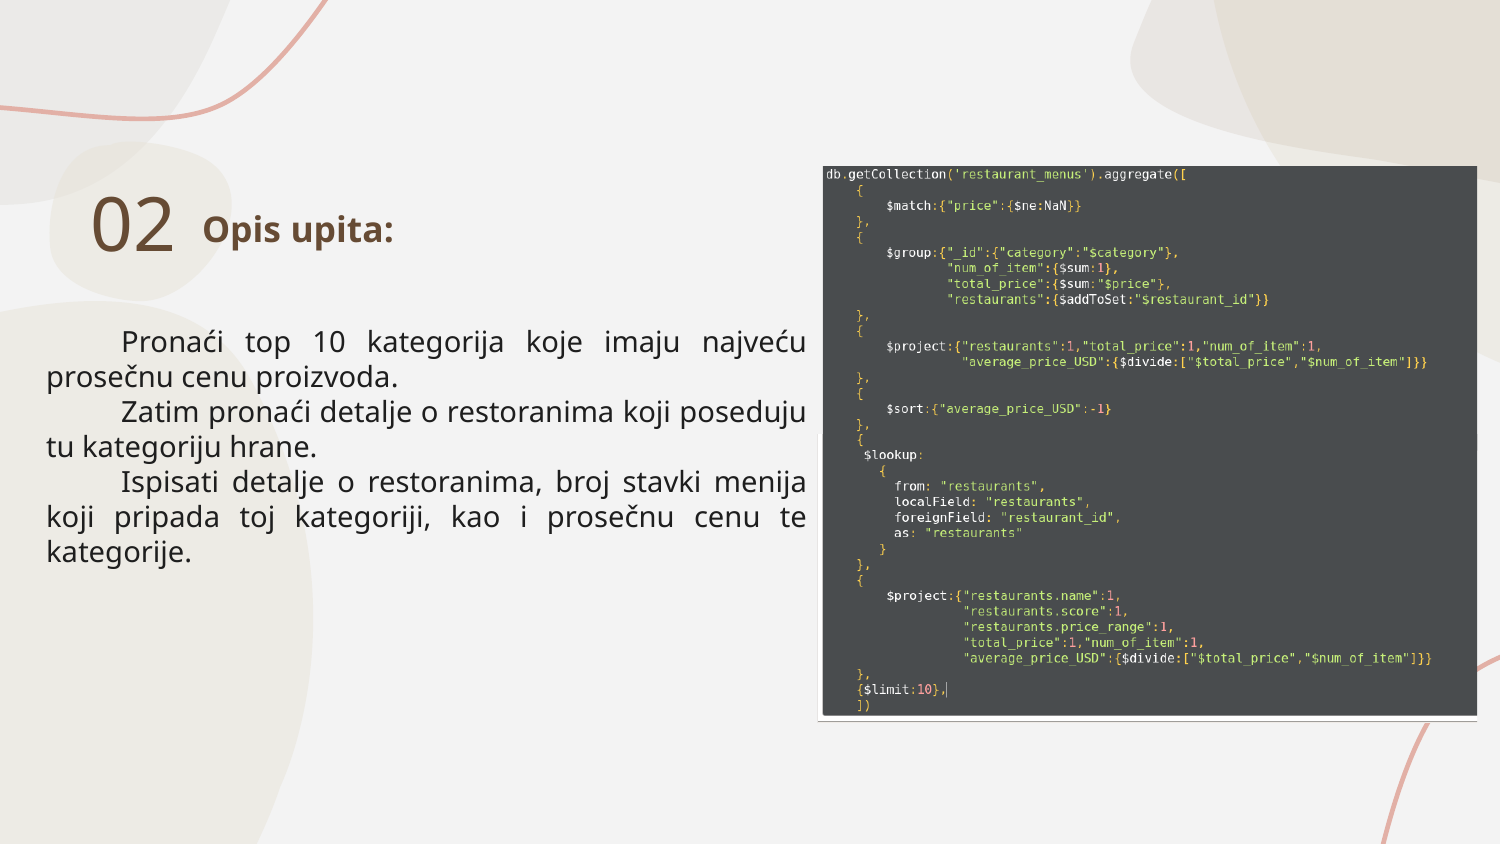

02
Opis upita:
# Pronaći top 10 kategorija koje imaju najveću prosečnu cenu proizvoda.
Zatim pronaći detalje o restoranima koji poseduju tu kategoriju hrane.
Ispisati detalje o restoranima, broj stavki menija koji pripada toj kategoriji, kao i prosečnu cenu te kategorije.